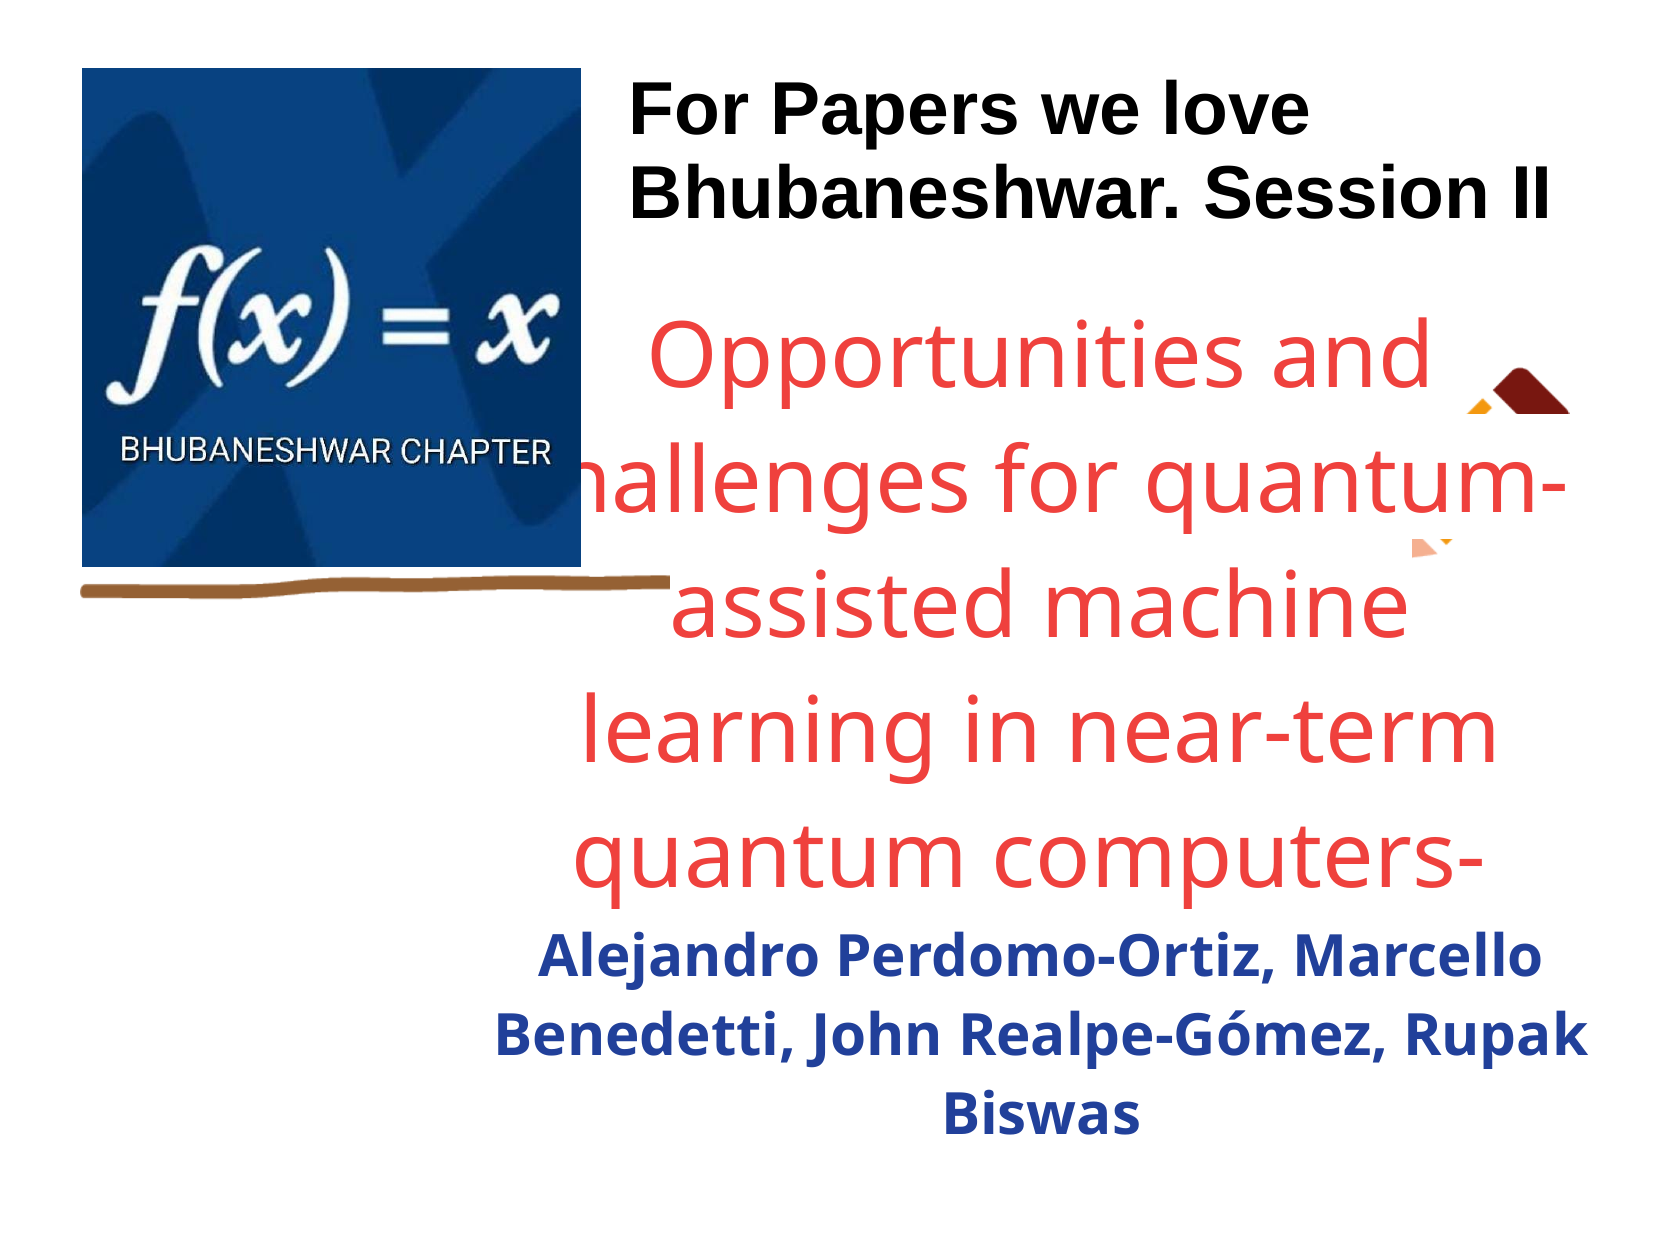

For Papers we love Bhubaneshwar. Session II
# Opportunities and challenges for quantum-assisted machine learning in near-term quantum computers- Alejandro Perdomo-Ortiz, Marcello Benedetti, John Realpe-Gómez, Rupak Biswas